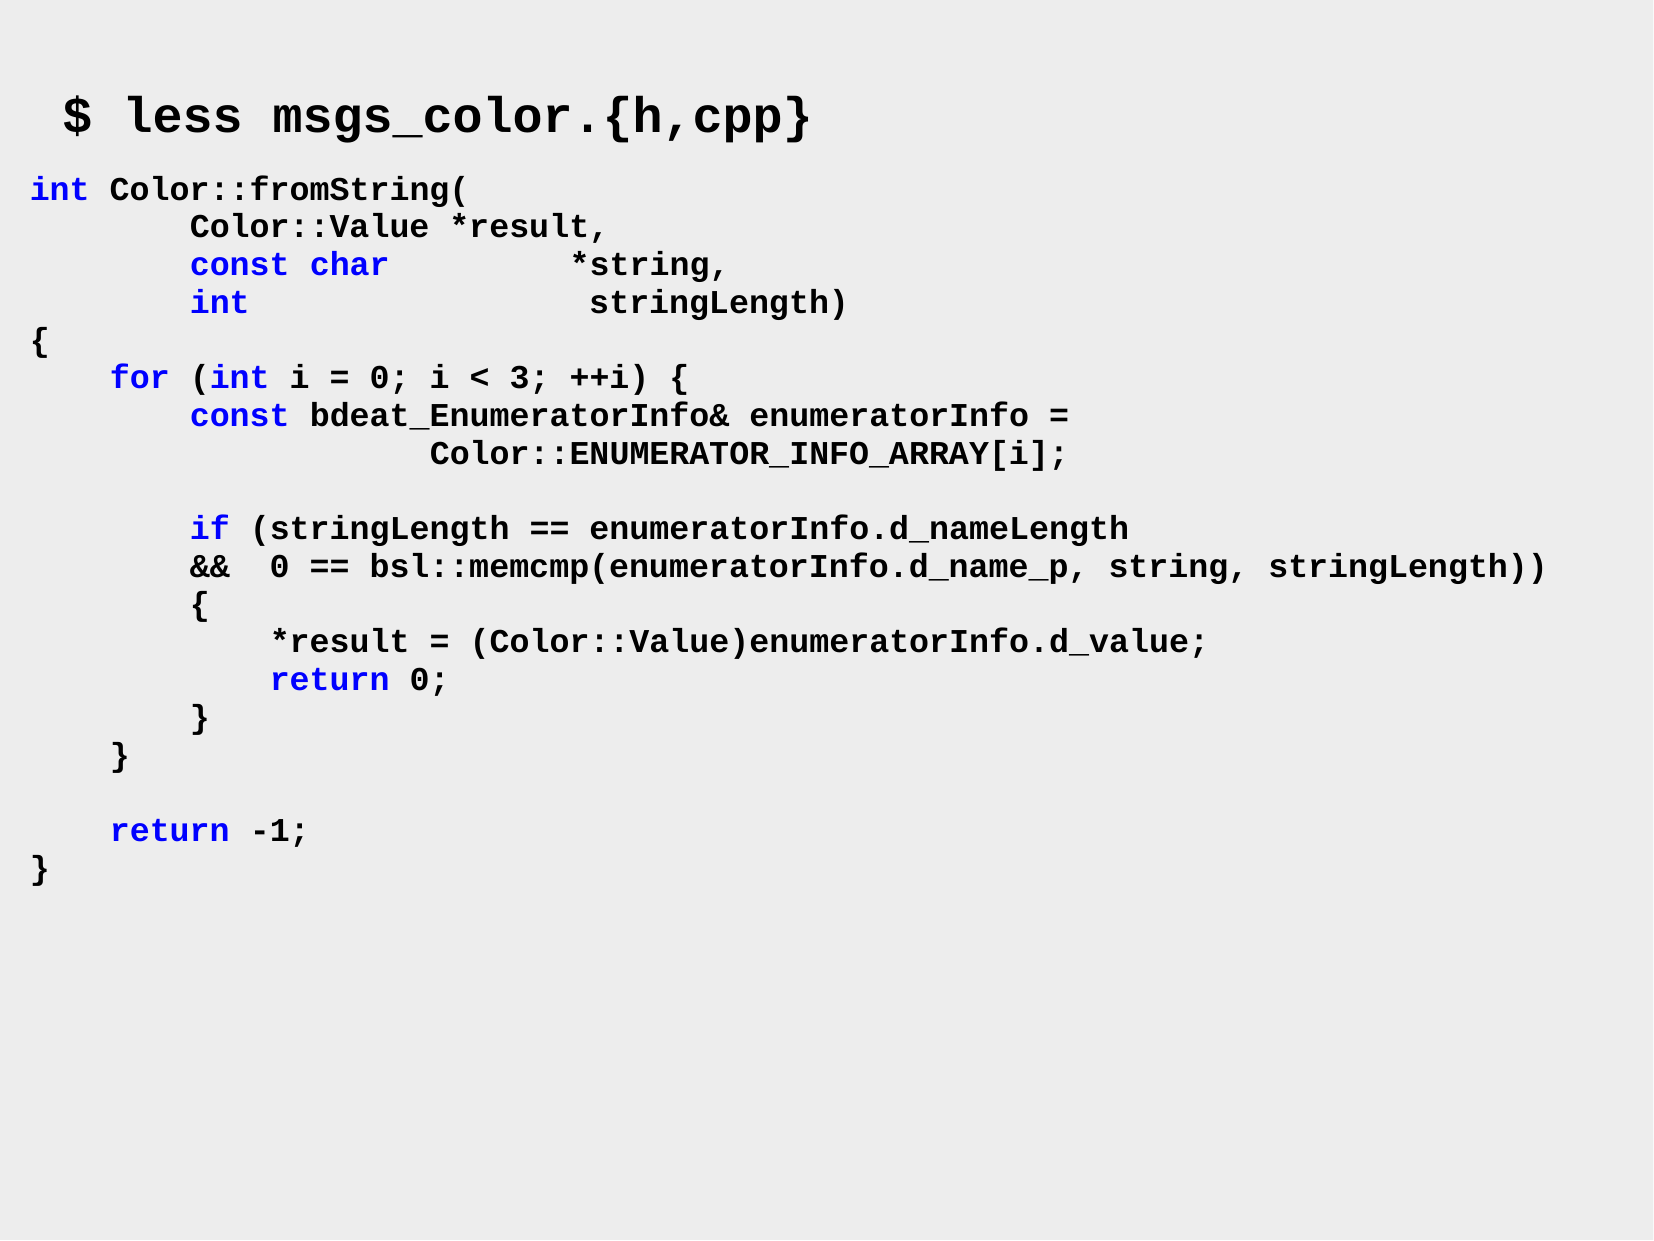

$ less msgs_color.{h,cpp}
int Color::fromString(
 Color::Value *result,
 const char *string,
 int stringLength)
{
 for (int i = 0; i < 3; ++i) {
 const bdeat_EnumeratorInfo& enumeratorInfo =
 Color::ENUMERATOR_INFO_ARRAY[i];
 if (stringLength == enumeratorInfo.d_nameLength
 && 0 == bsl::memcmp(enumeratorInfo.d_name_p, string, stringLength))
 {
 *result = (Color::Value)enumeratorInfo.d_value;
 return 0;
 }
 }
 return -1;
}